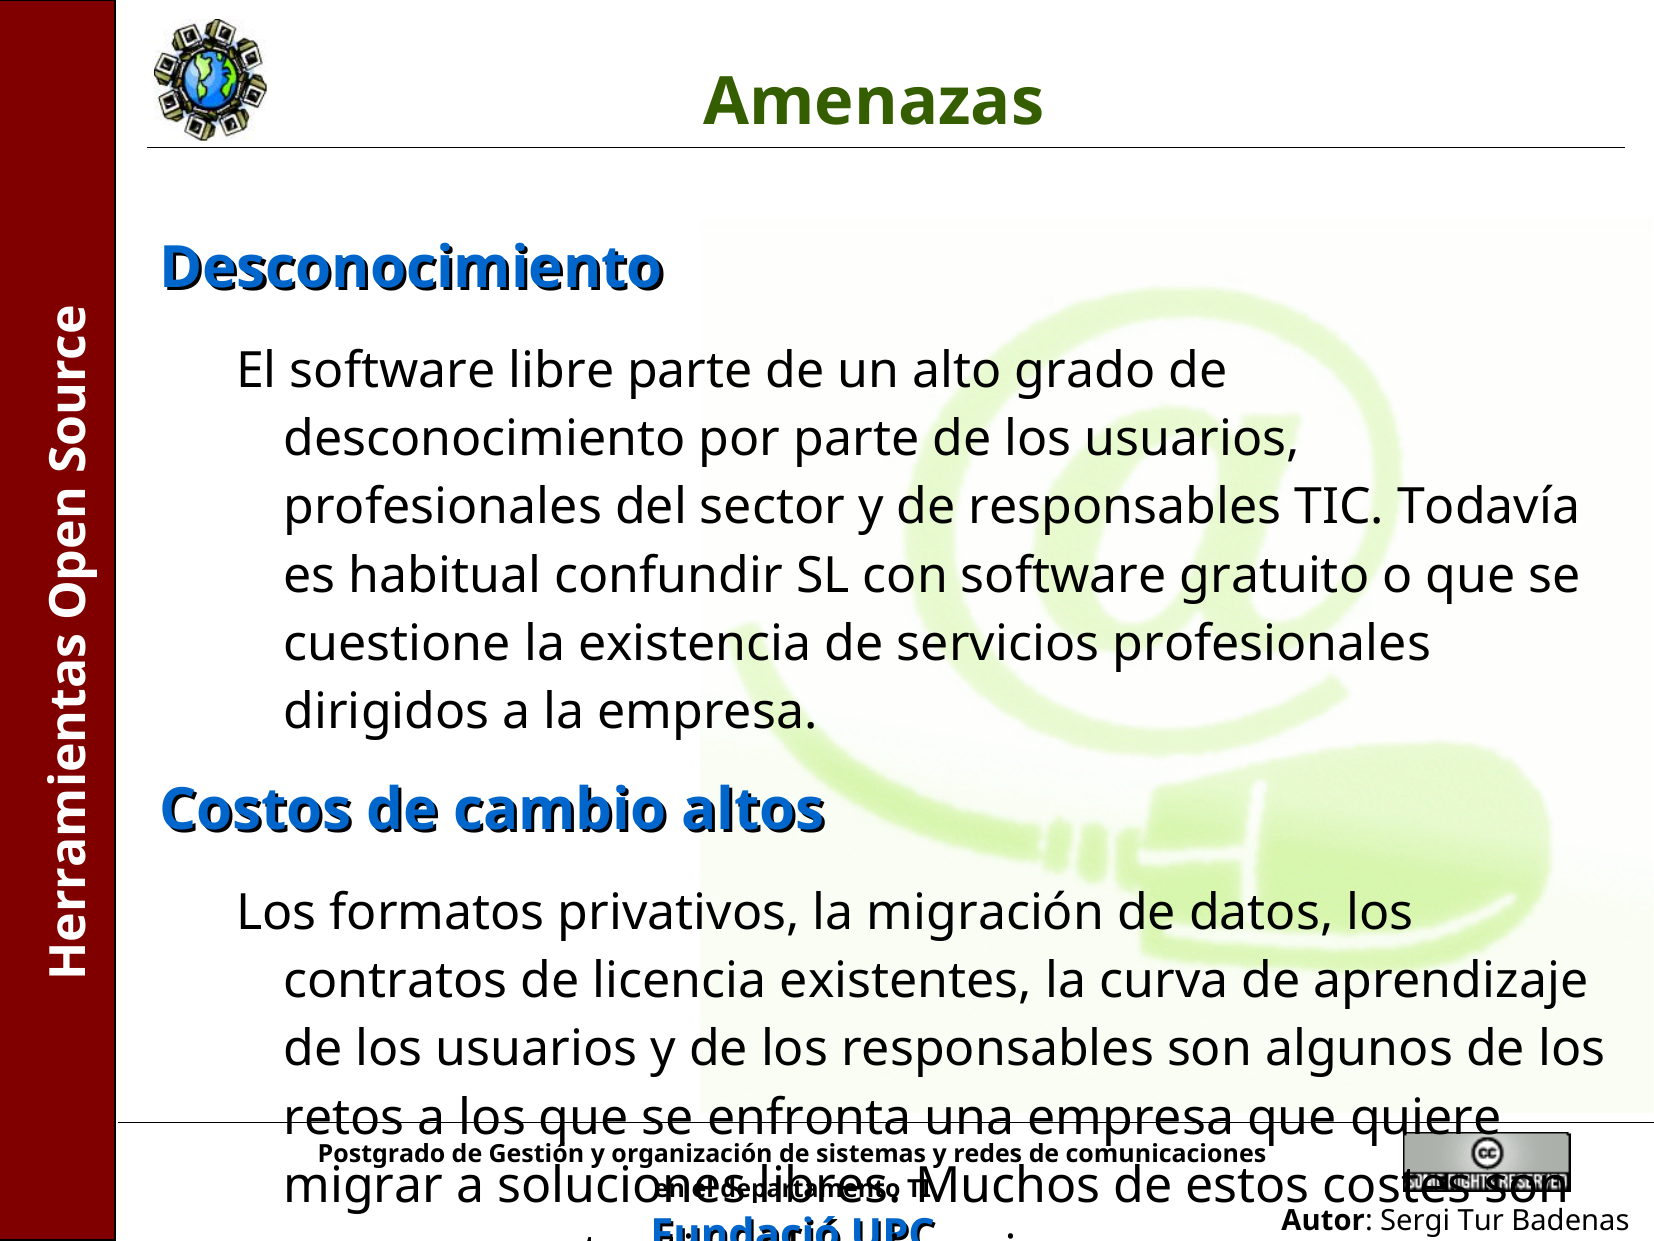

# Amenazas
Desconocimiento
El software libre parte de un alto grado de desconocimiento por parte de los usuarios, profesionales del sector y de responsables TIC. Todavía es habitual confundir SL con software gratuito o que se cuestione la existencia de servicios profesionales dirigidos a la empresa.
Costos de cambio altos
Los formatos privativos, la migración de datos, los contratos de licencia existentes, la curva de aprendizaje de los usuarios y de los responsables son algunos de los retos a los que se enfronta una empresa que quiere migrar a soluciones libres. Muchos de estos costes son comunes a otro tipo de migraciones
A menudo es más fácil comenzar con soluciones libres en proyectos nuevos que en proyectos existentes.